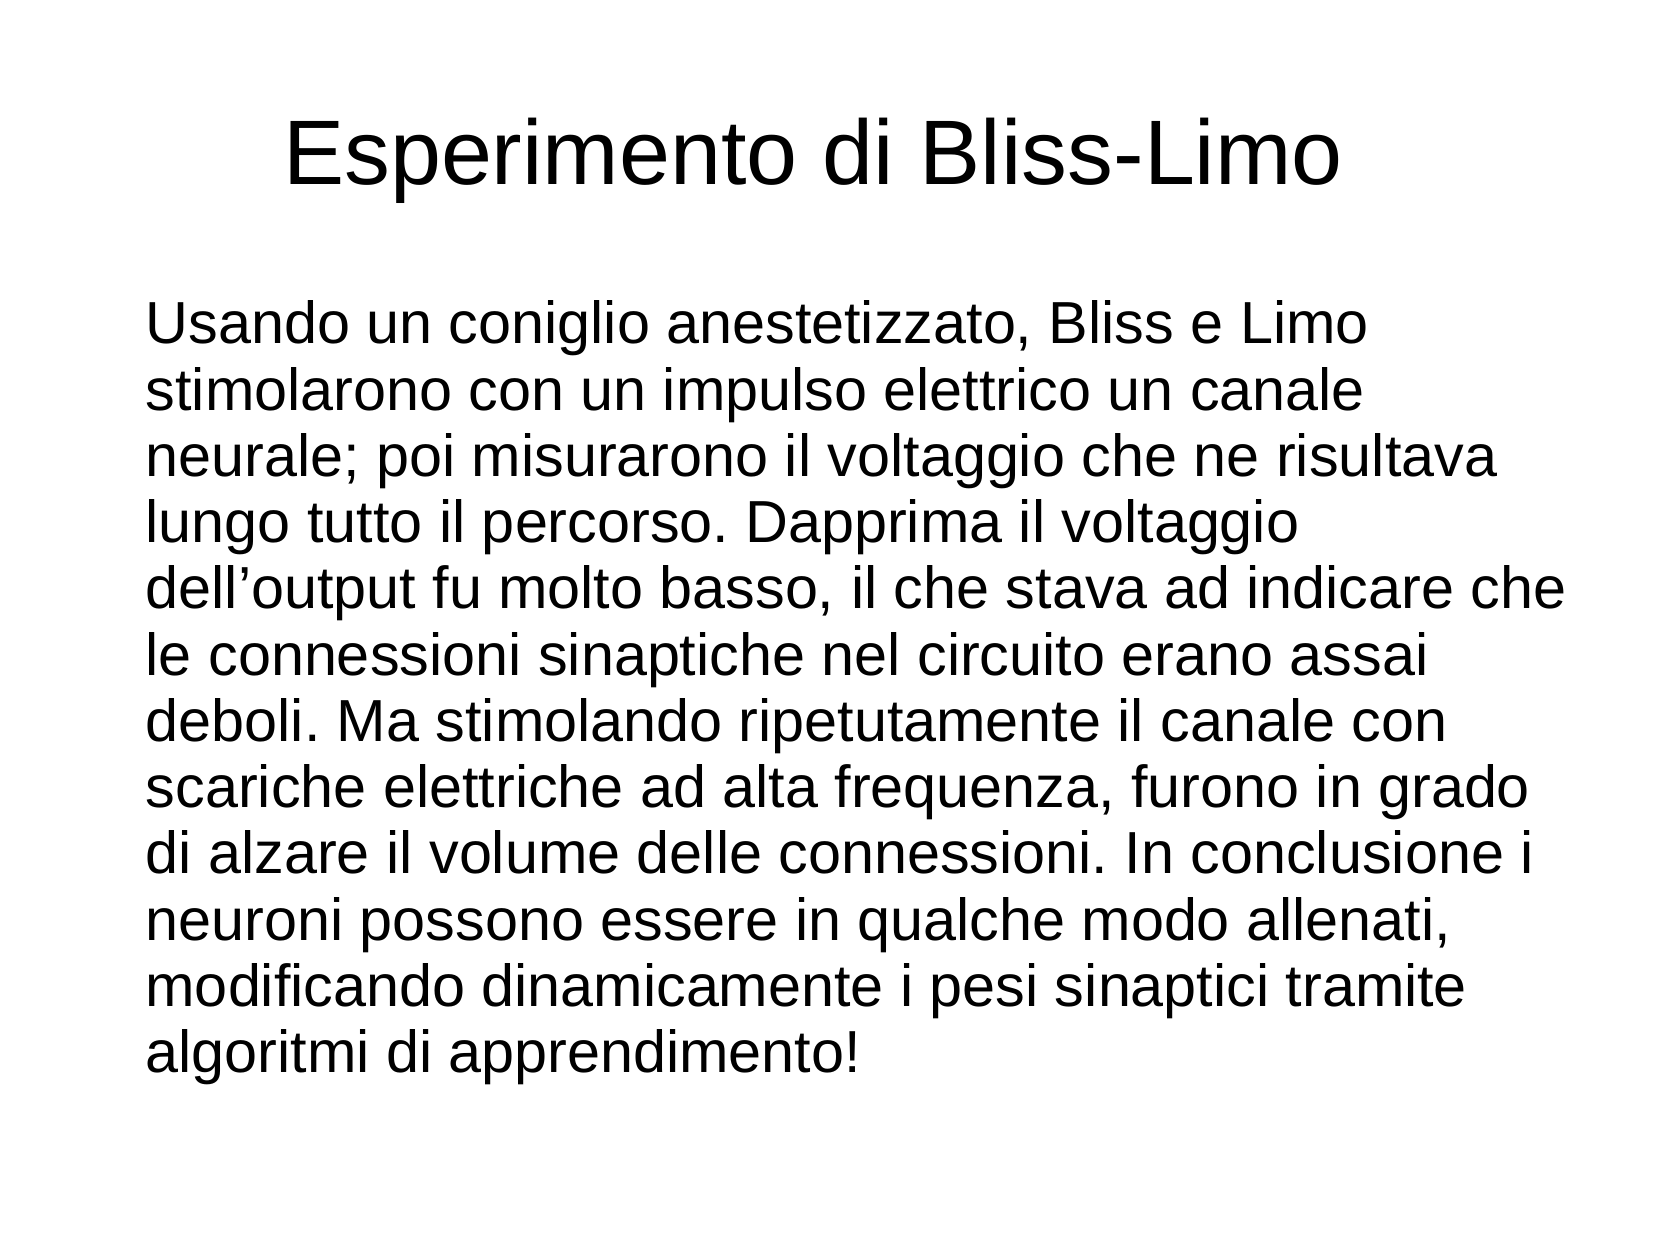

# Esperimento di Bliss-Limo
Usando un coniglio anestetizzato, Bliss e Limo stimolarono con un impulso elettrico un canale neurale; poi misurarono il voltaggio che ne risultava lungo tutto il percorso. Dapprima il voltaggio dell’output fu molto basso, il che stava ad indicare che le connessioni sinaptiche nel circuito erano assai deboli. Ma stimolando ripetutamente il canale con scariche elettriche ad alta frequenza, furono in grado di alzare il volume delle connessioni. In conclusione i neuroni possono essere in qualche modo allenati, modificando dinamicamente i pesi sinaptici tramite algoritmi di apprendimento!